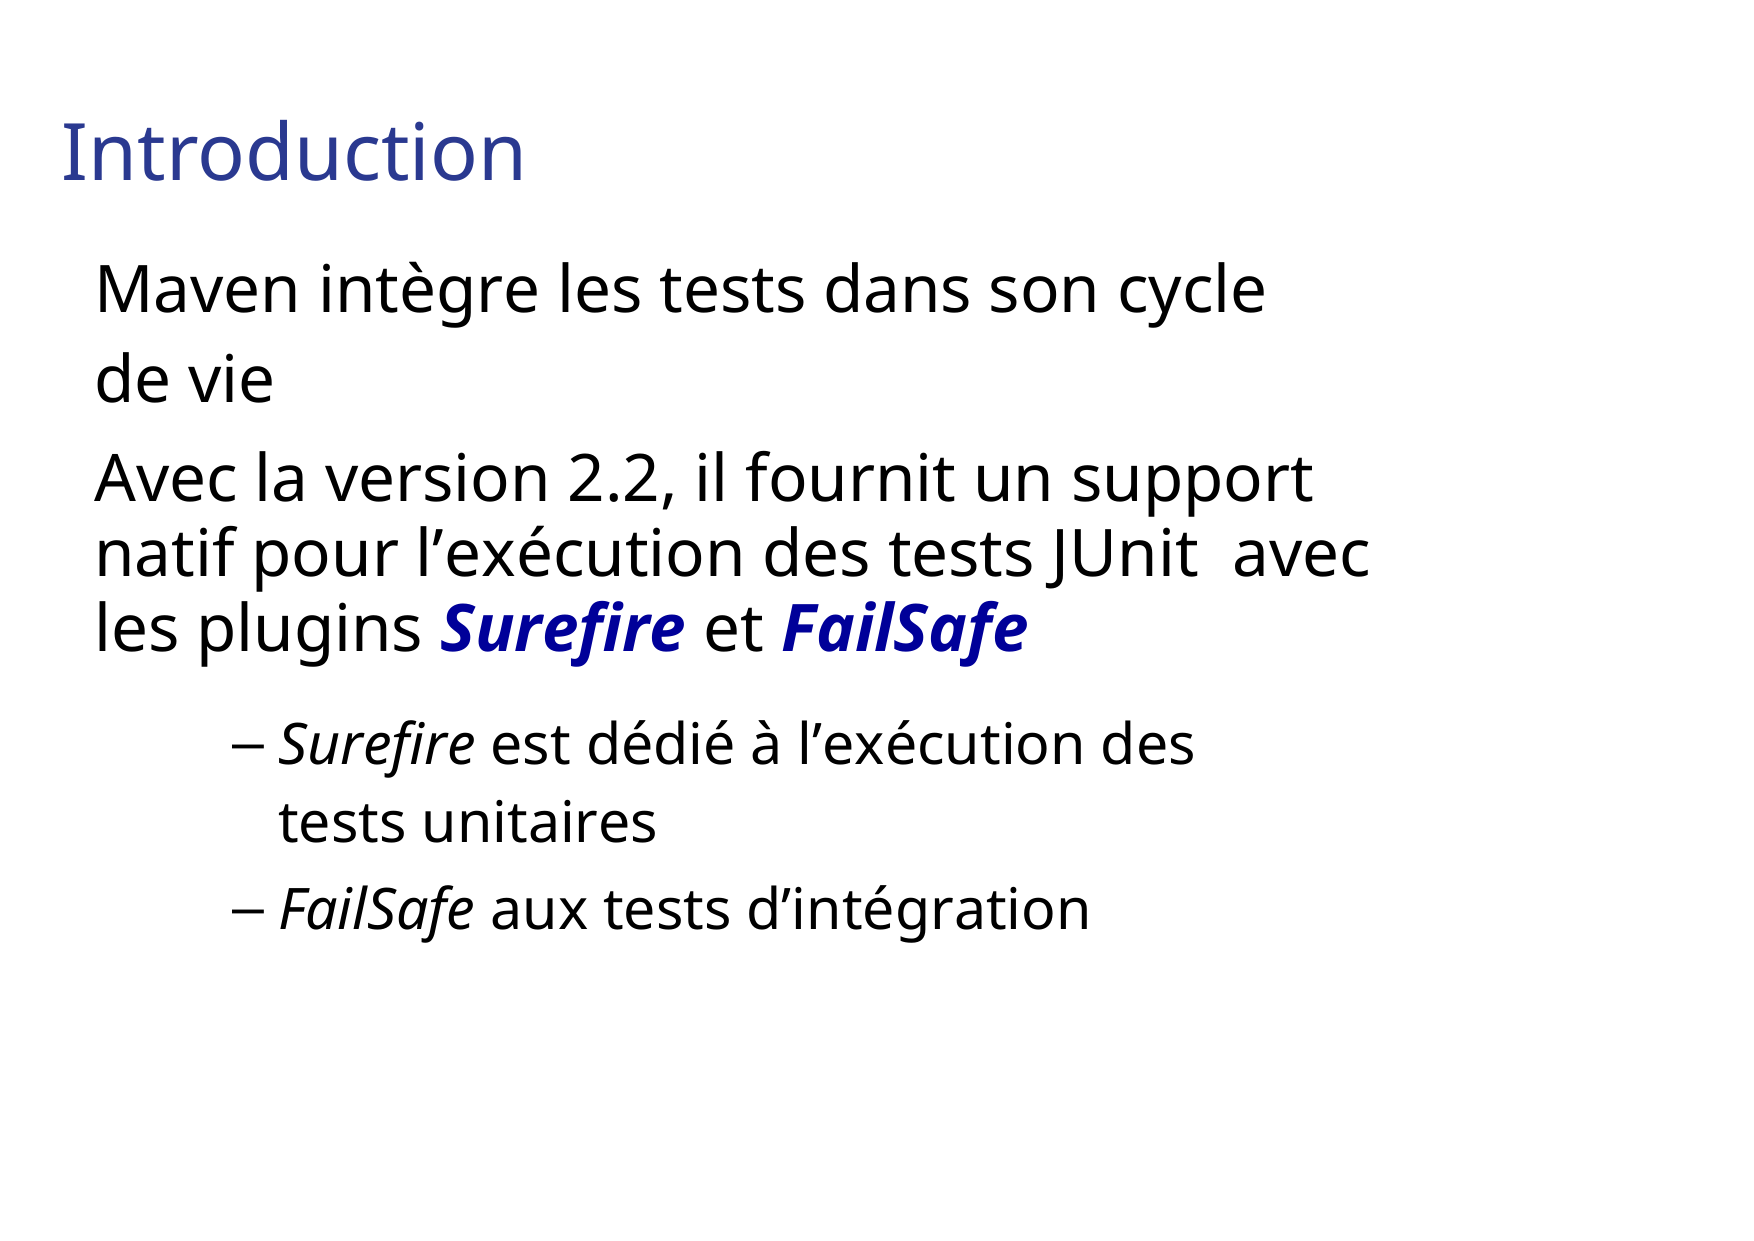

# Introduction
Maven intègre les tests dans son cycle de vie
Avec la version 2.2, il fournit un support natif pour l’exécution des tests JUnit avec les plugins Surefire et FailSafe
Surefire est dédié à l’exécution des tests unitaires
FailSafe aux tests d’intégration